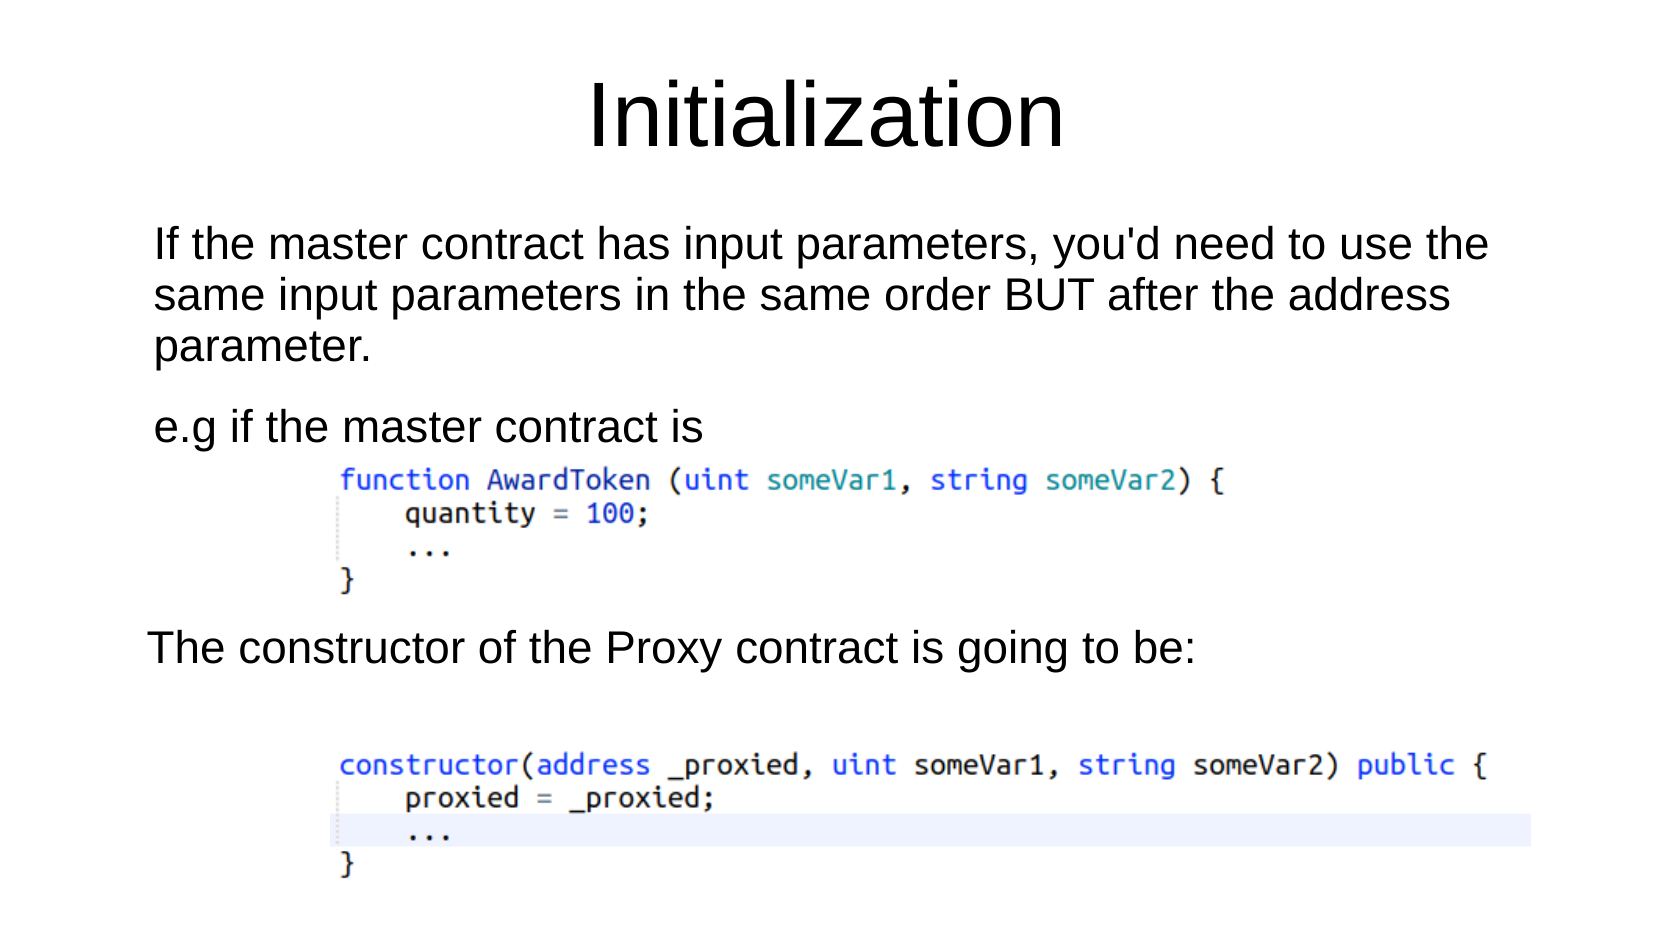

# Initialization
If the master contract has input parameters, you'd need to use the same input parameters in the same order BUT after the address parameter.
e.g if the master contract is
The constructor of the Proxy contract is going to be: